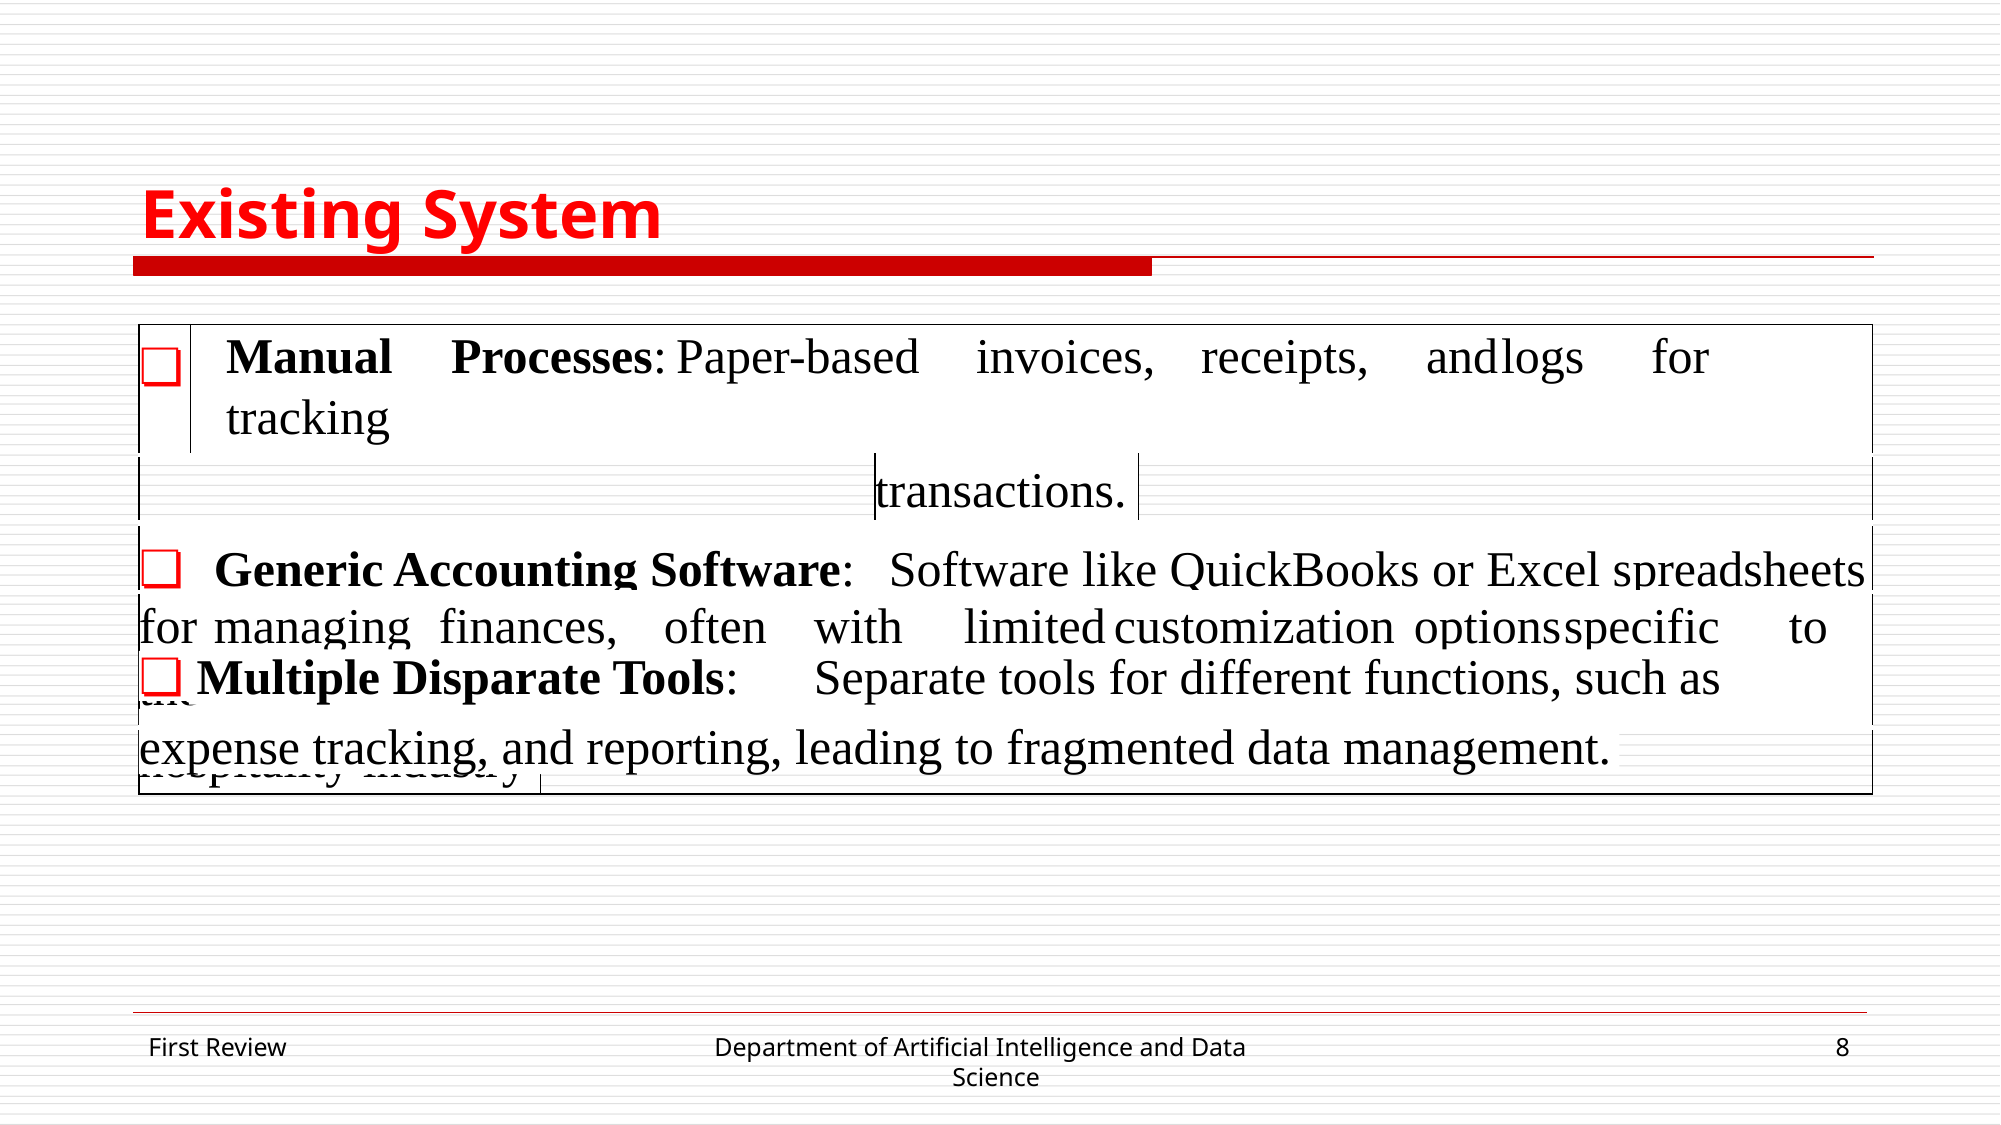

# Existing System
| ❏ | Manual Processes: Paper-based invoices, receipts, and logs for tracking | | | |
| --- | --- | --- | --- | --- |
| | | | transactions. | |
| ❏ Generic Accounting Software: Software like QuickBooks or Excel spreadsheets | | | | |
| for managing finances, often with limited customization options specific to the | | | | |
| hospitality industry | | | | |
❏ Multiple Disparate Tools:	Separate tools for different functions, such as billing,
expense tracking, and reporting, leading to fragmented data management.
First Review
Department of Artificial Intelligence and Data Science